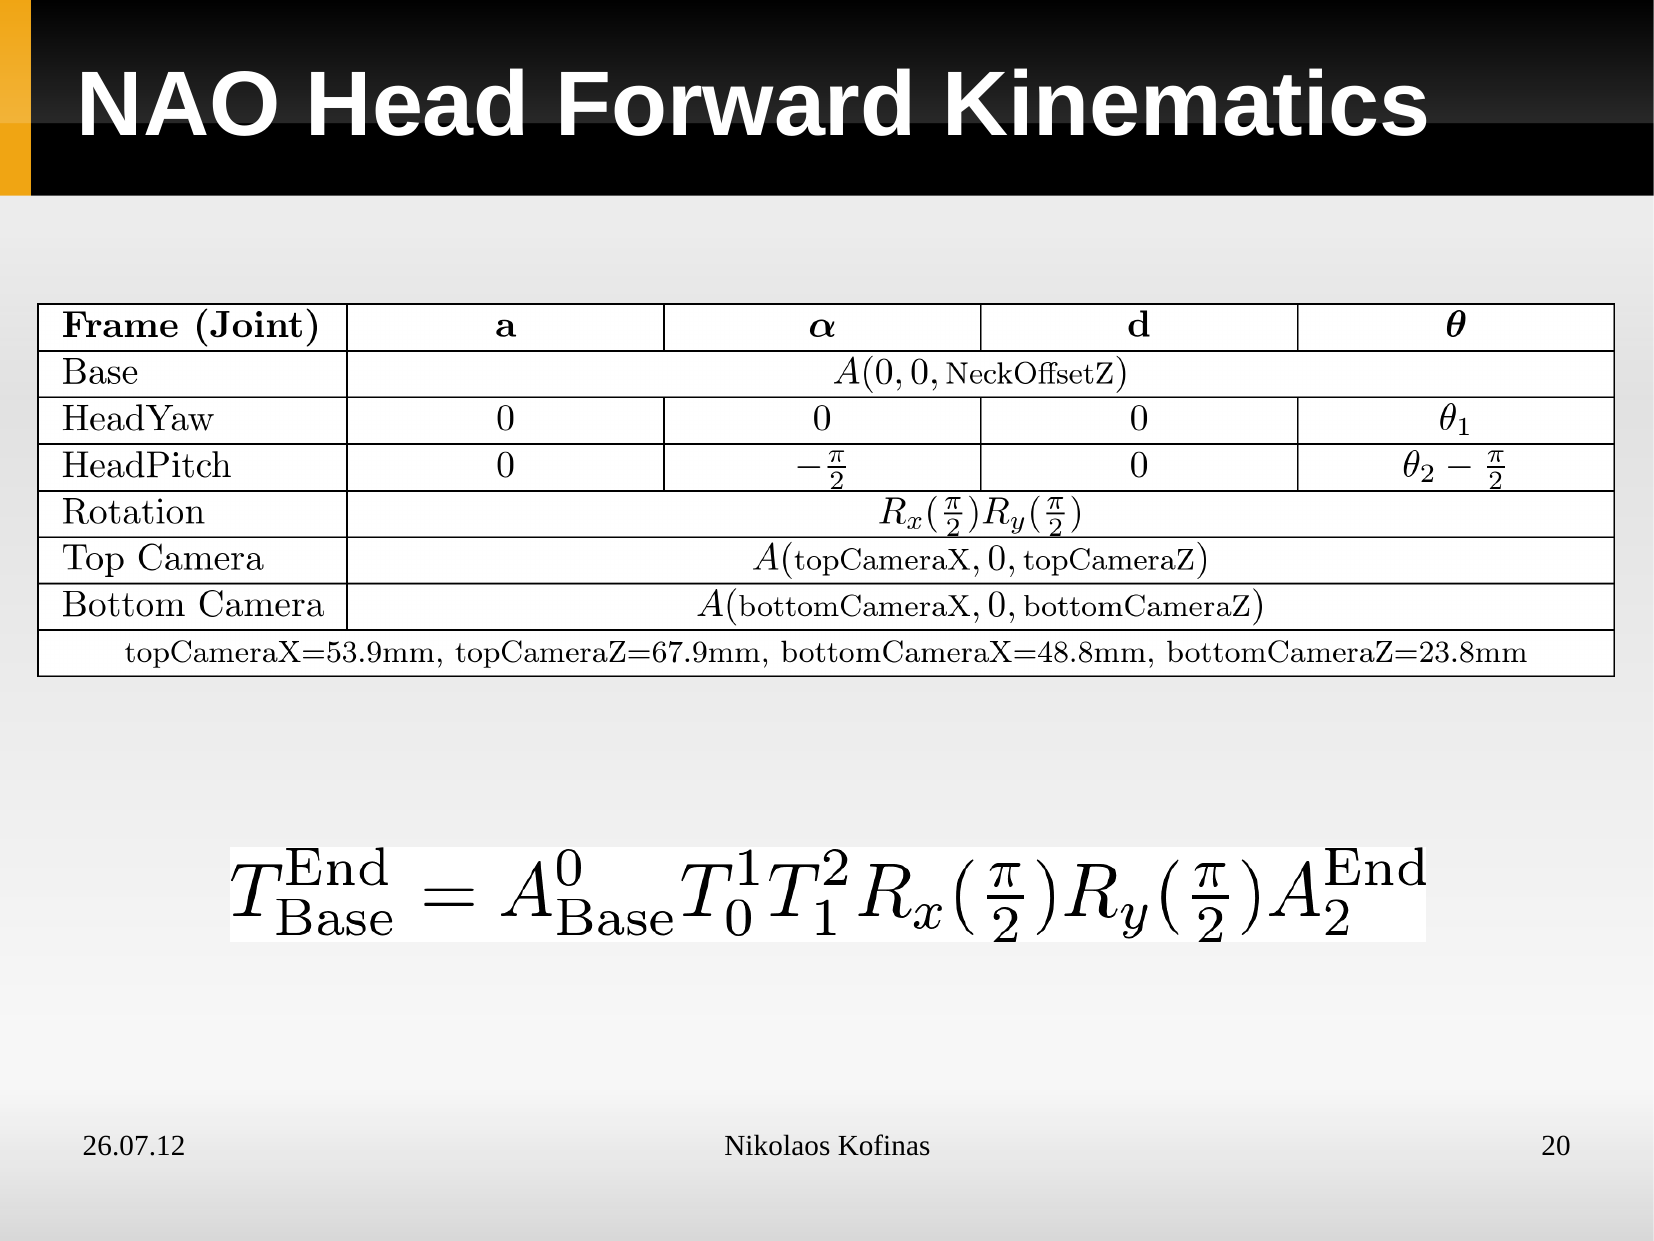

# NAO Head Forward Kinematics
26.07.12
Νικόλαος Κοφινάς
20